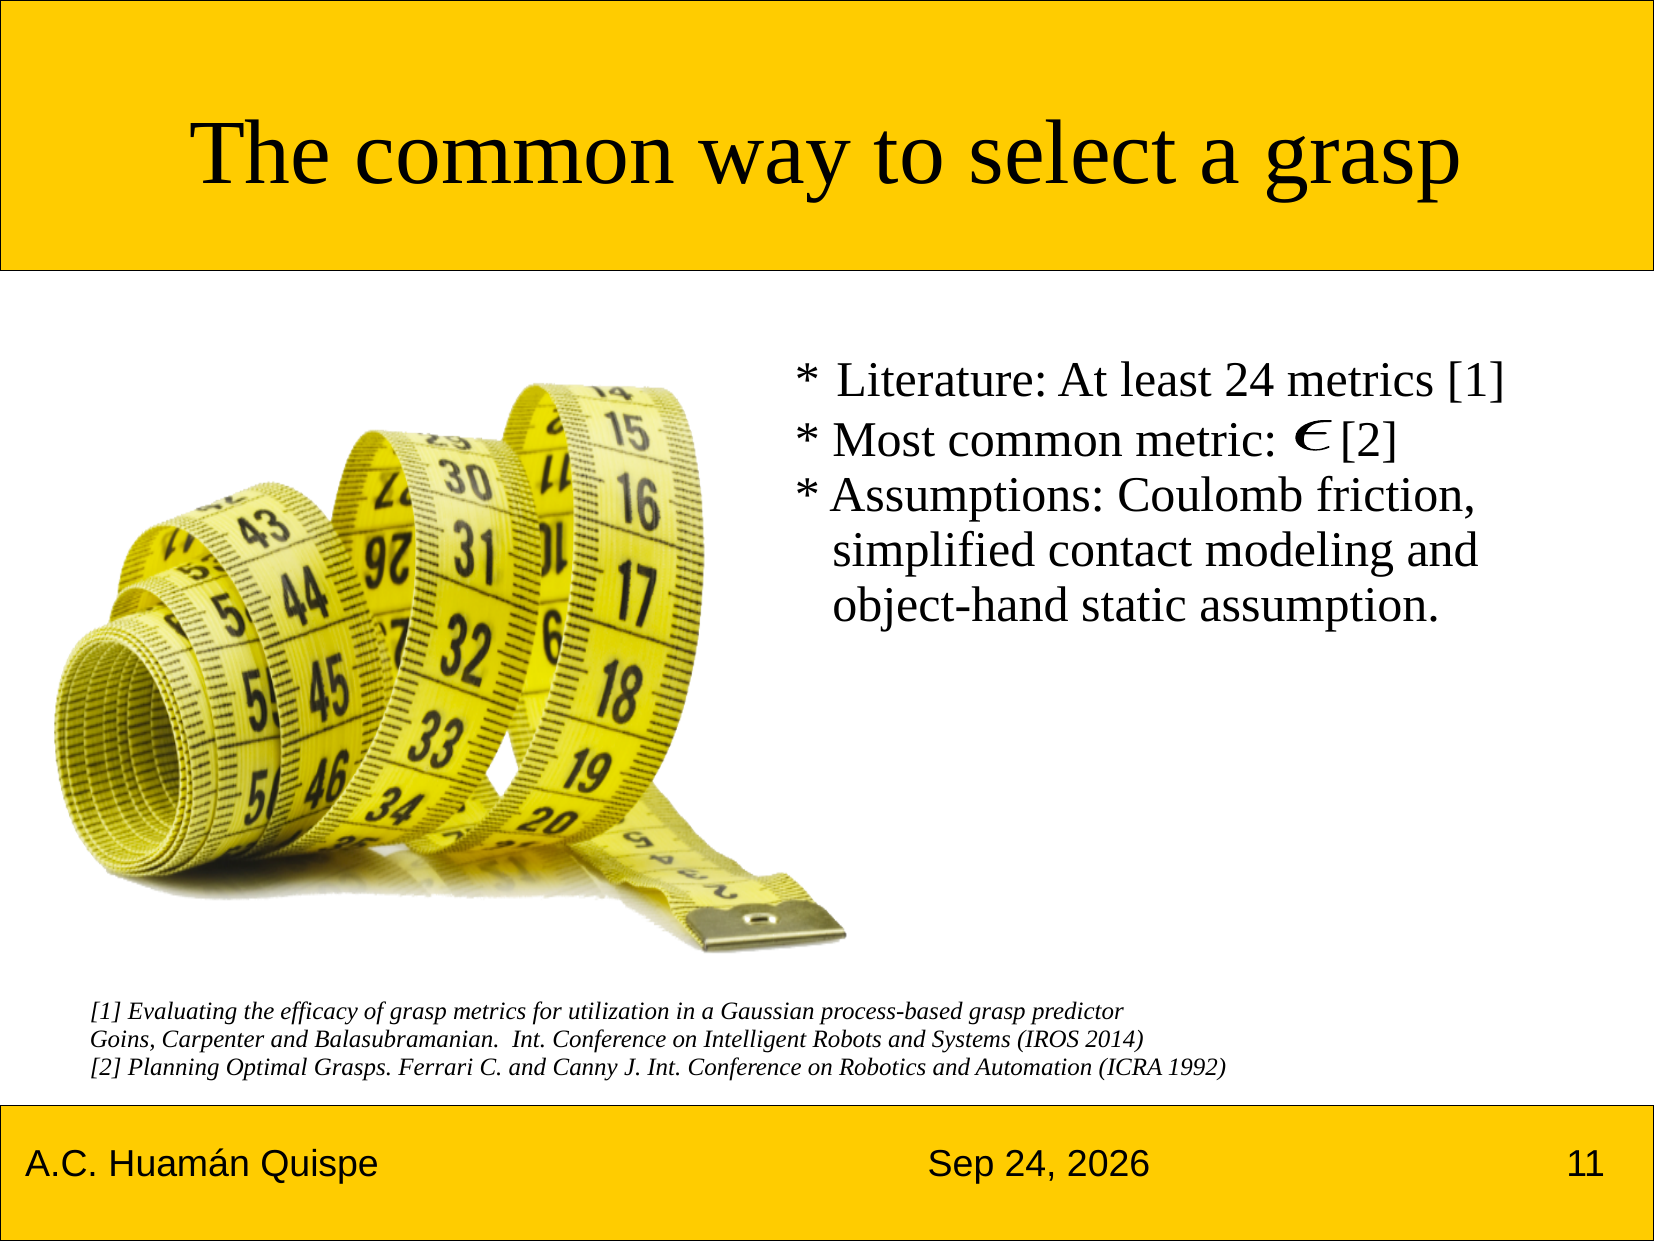

# The common way to select a grasp
* Literature: At least 24 metrics [1]
* Most common metric: [2]
* Assumptions: Coulomb friction,
 simplified contact modeling and
 object-hand static assumption.
[1] Evaluating the efficacy of grasp metrics for utilization in a Gaussian process-based grasp predictor
Goins, Carpenter and Balasubramanian. Int. Conference on Intelligent Robots and Systems (IROS 2014)
[2] Planning Optimal Grasps. Ferrari C. and Canny J. Int. Conference on Robotics and Automation (ICRA 1992)